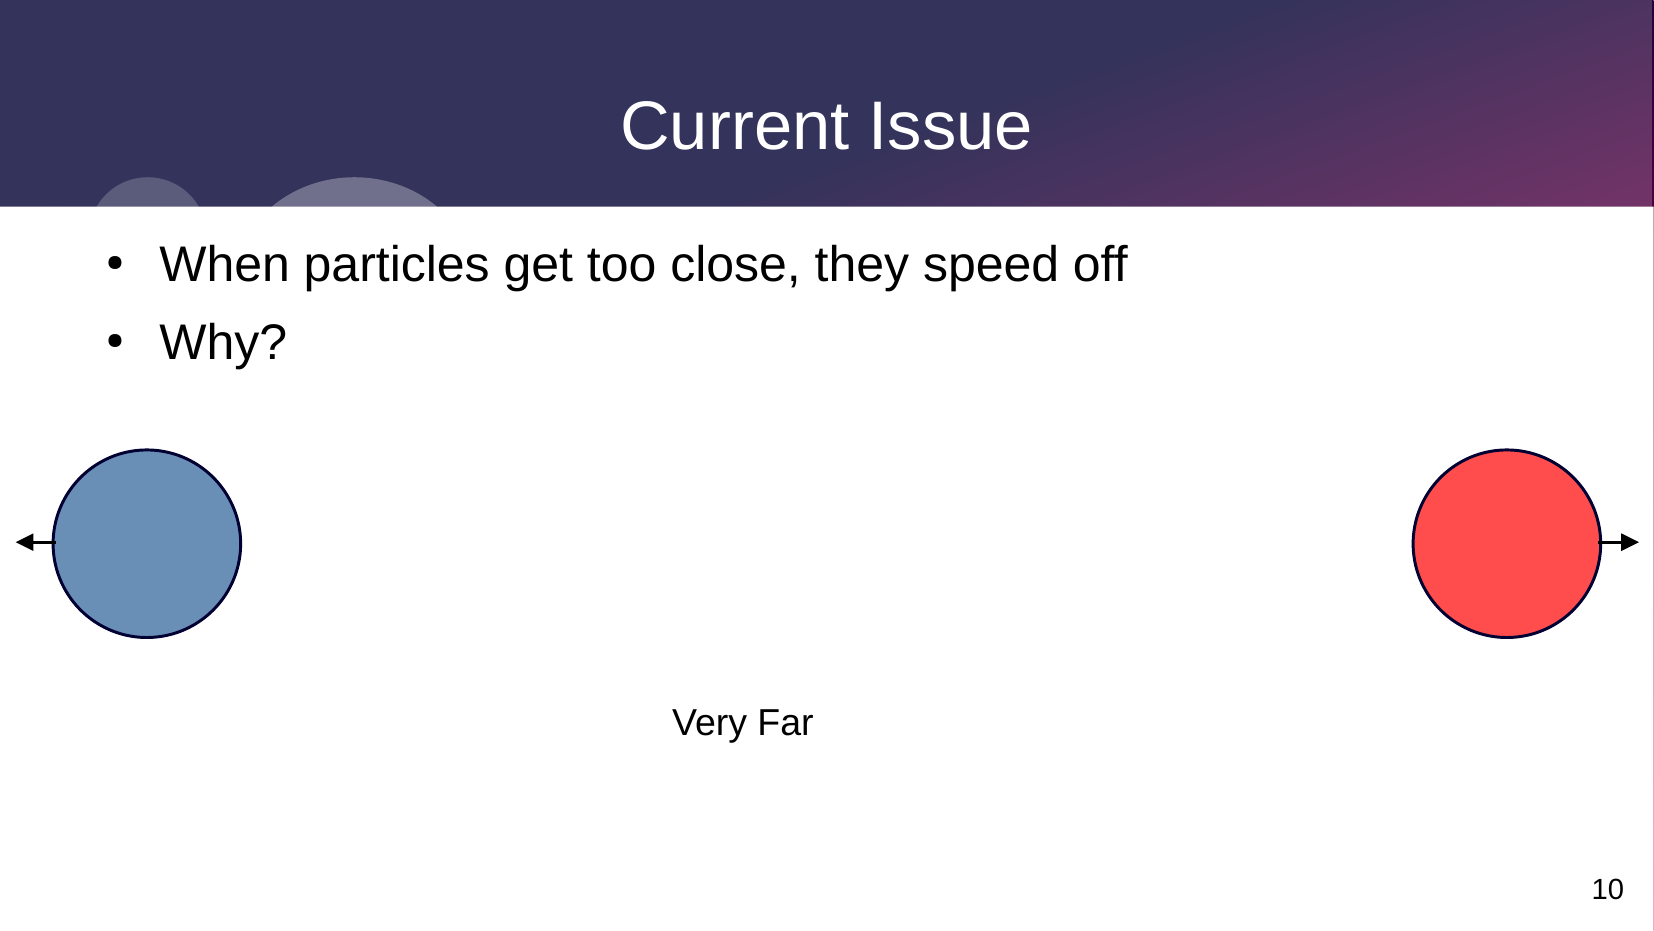

Current Issue
# When particles get too close, they speed off
Why?
Very Far